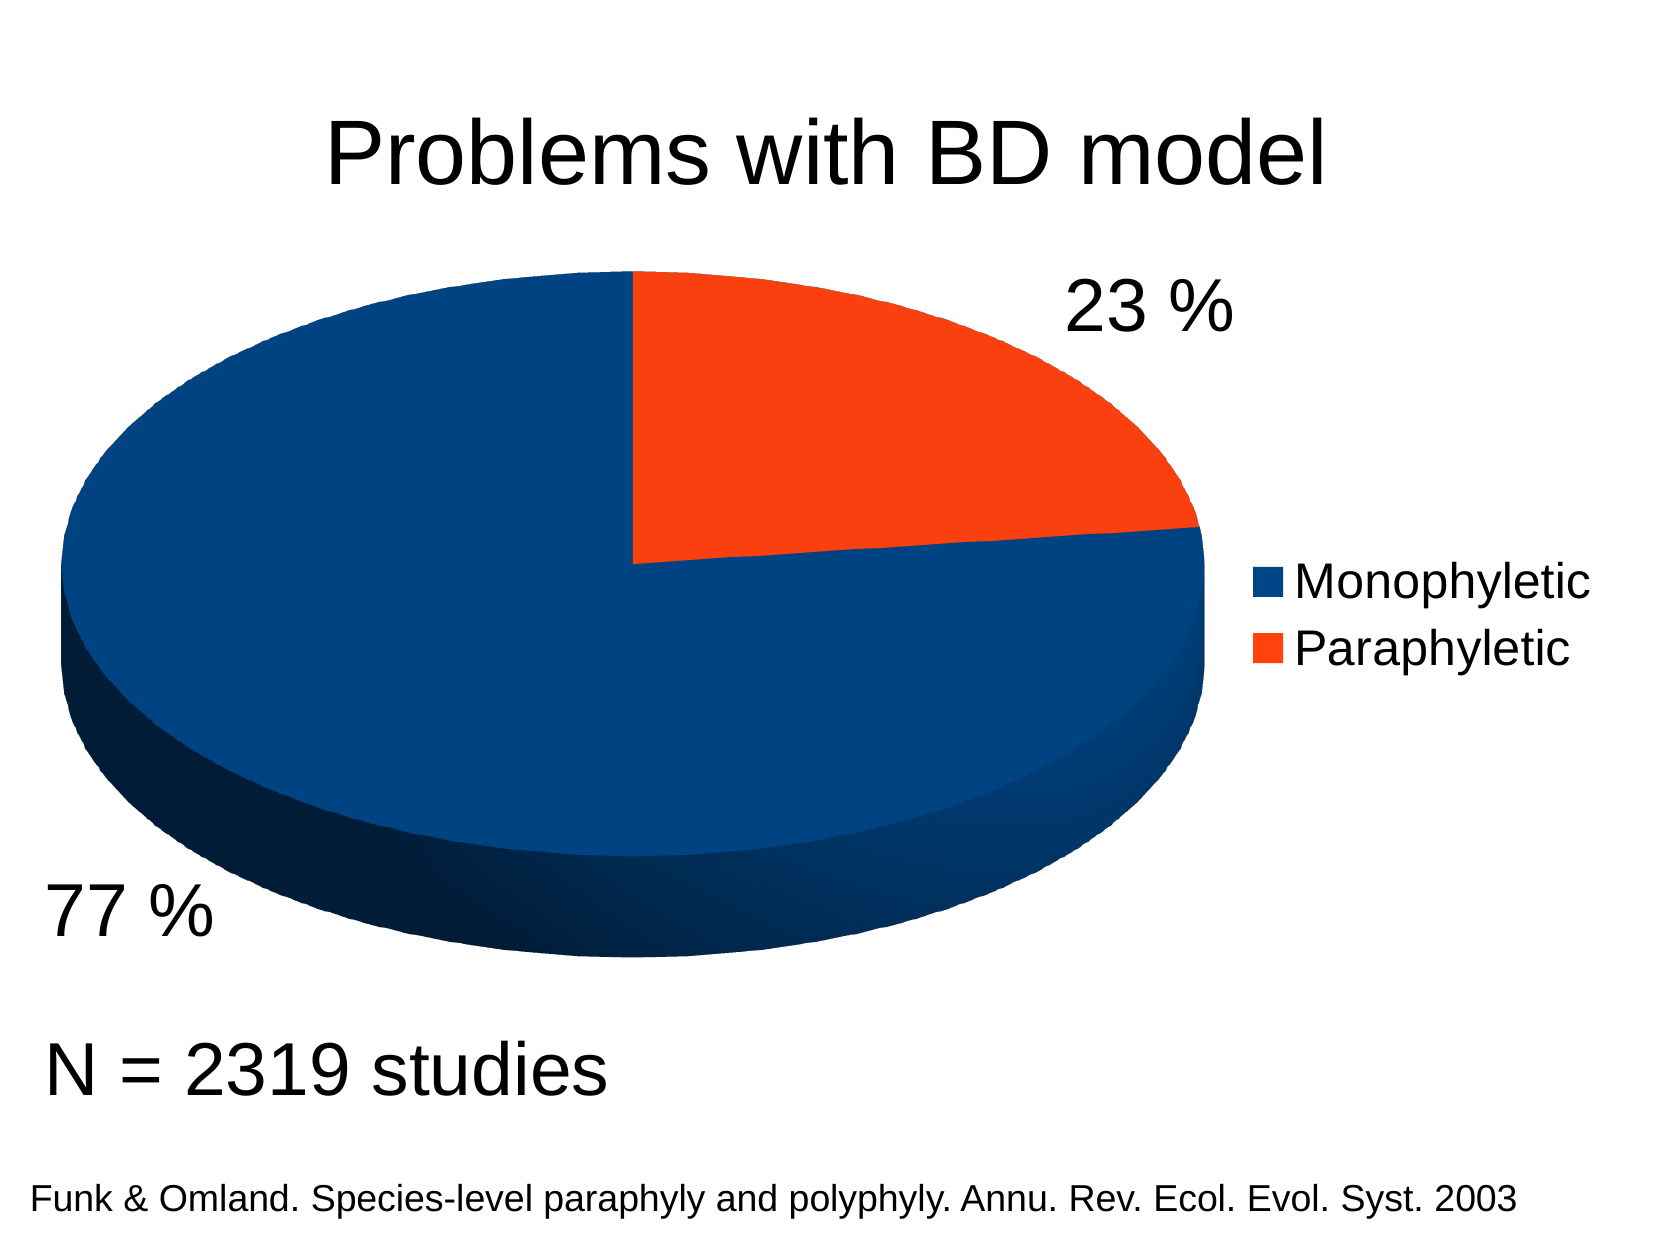

# Problems with BD model
[unsupported chart]
23 %
77 %
N = 2319 studies
Funk & Omland. Species-level paraphyly and polyphyly. Annu. Rev. Ecol. Evol. Syst. 2003